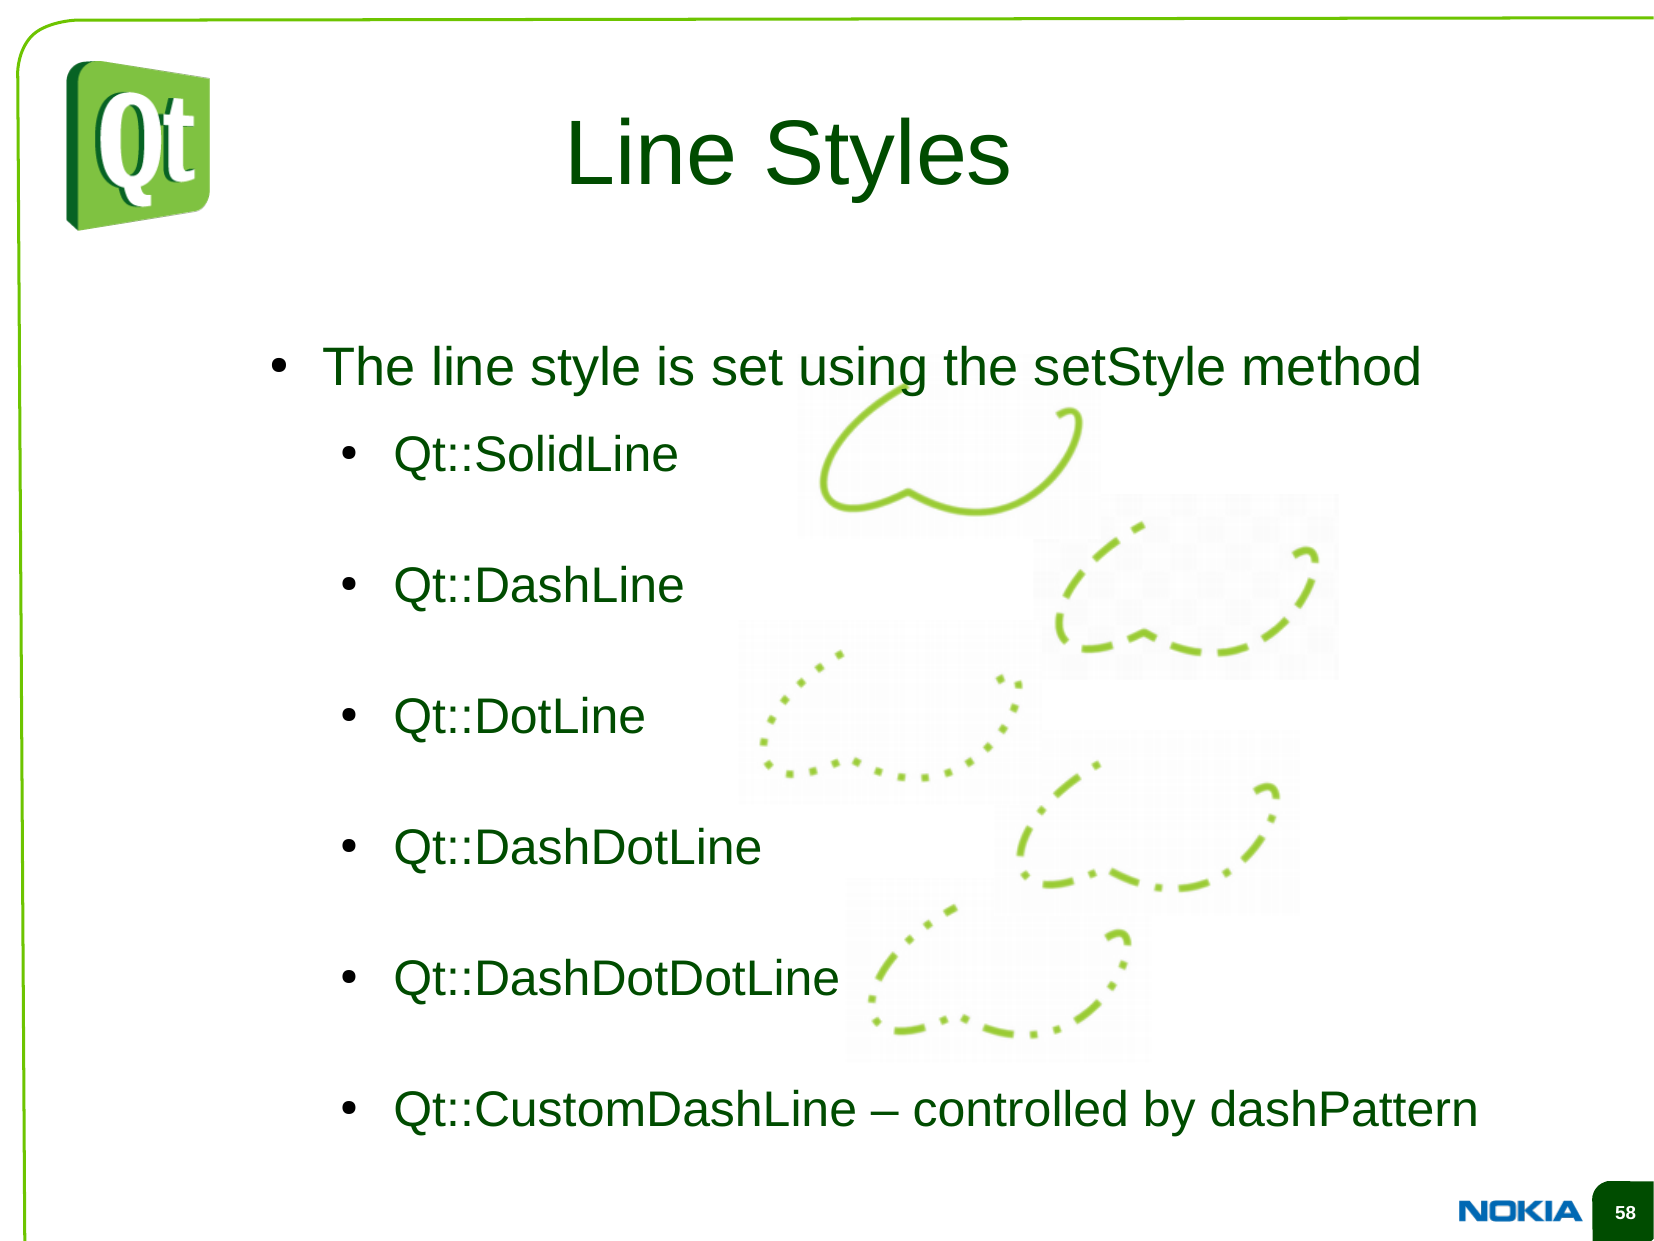

# Line Styles
The line style is set using the setStyle method
Qt::SolidLine
Qt::DashLine
Qt::DotLine
Qt::DashDotLine
Qt::DashDotDotLine
Qt::CustomDashLine – controlled by dashPattern